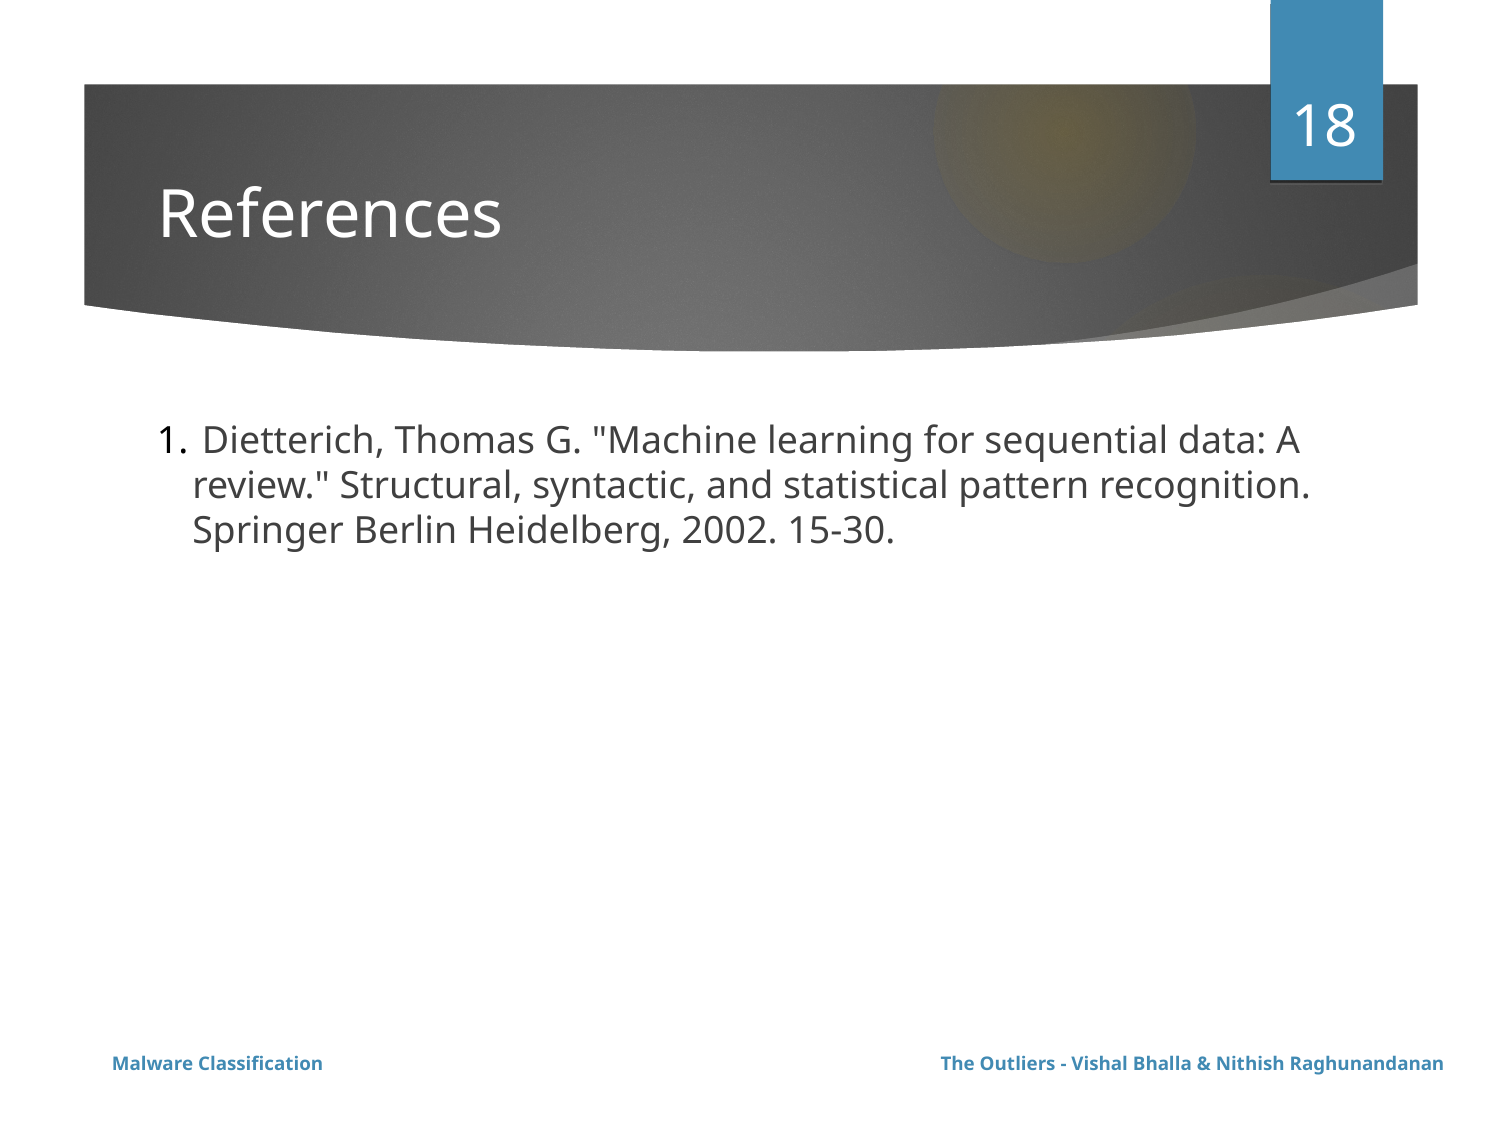

# References
 Dietterich, Thomas G. "Machine learning for sequential data: A review." Structural, syntactic, and statistical pattern recognition. Springer Berlin Heidelberg, 2002. 15-30.
The Outliers - Vishal Bhalla & Nithish Raghunandanan
Malware Classification